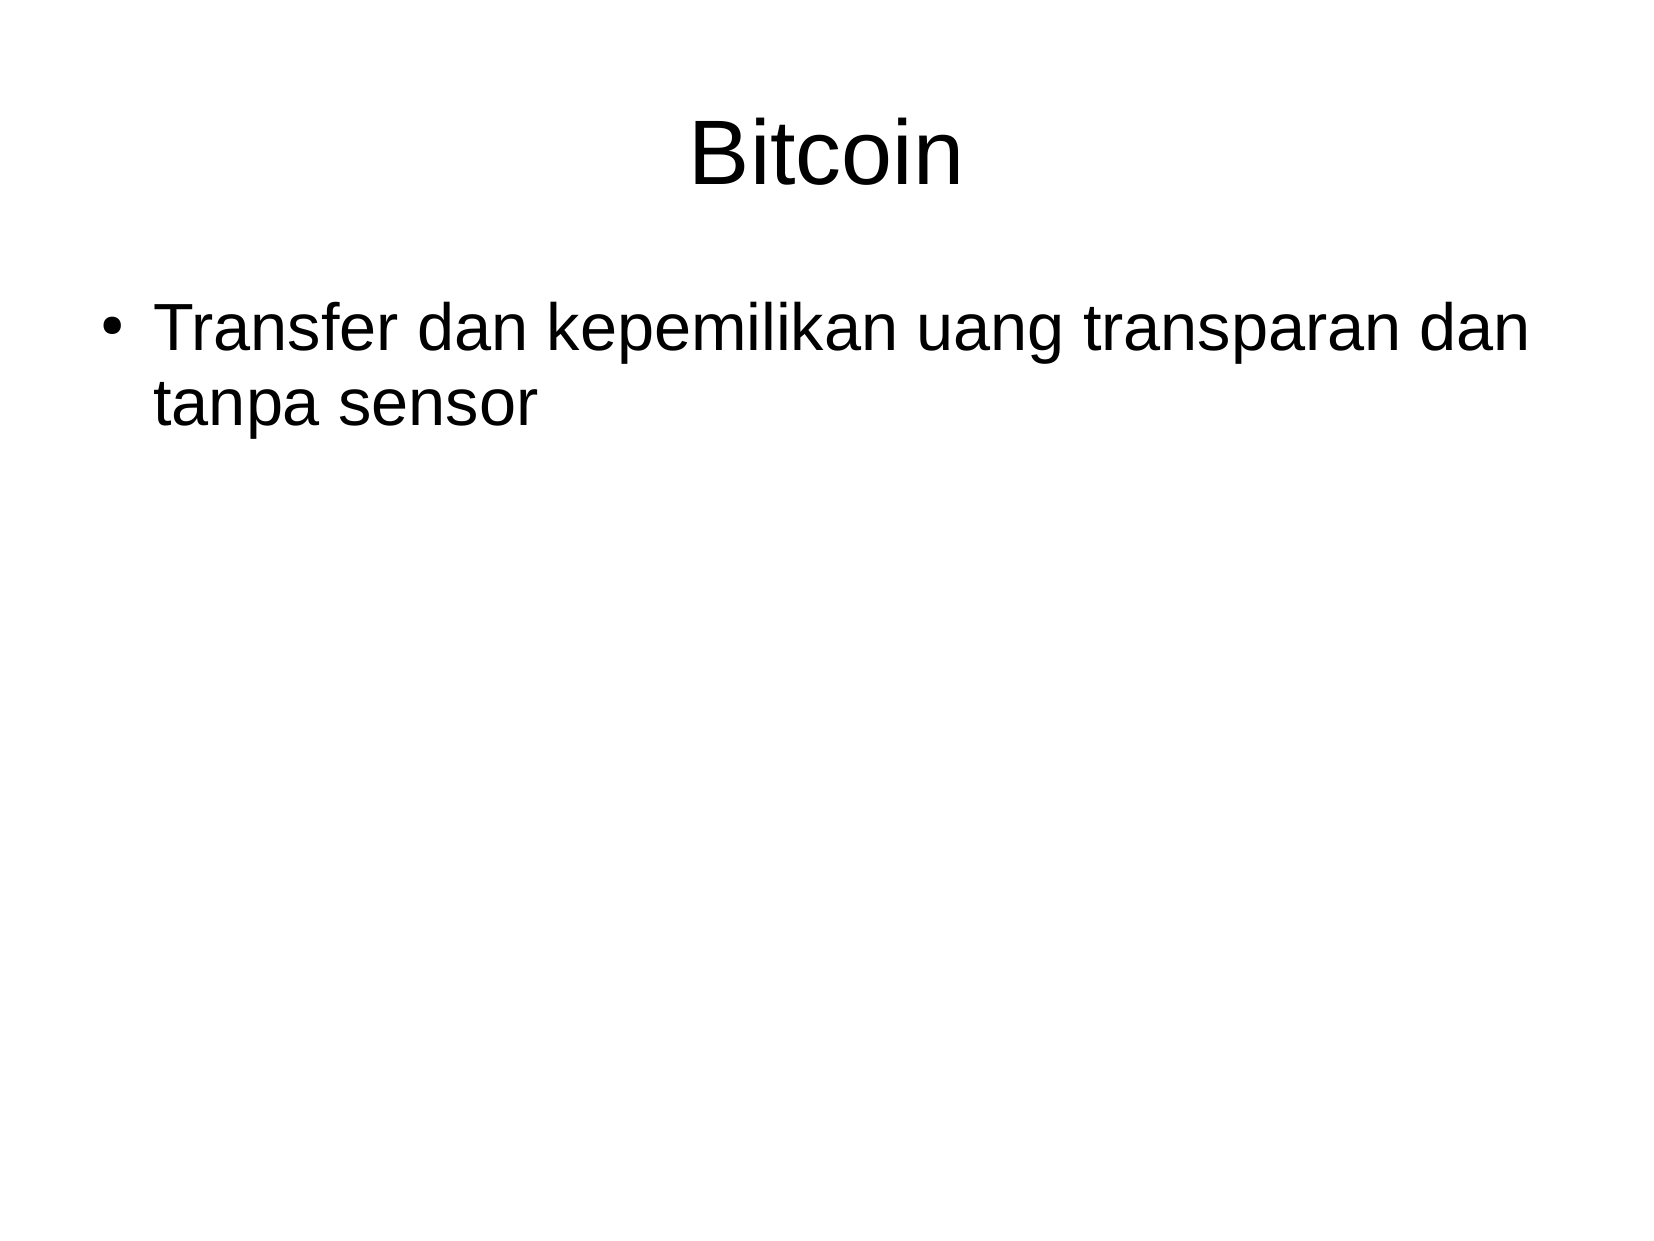

# Bitcoin
Transfer dan kepemilikan uang transparan dan tanpa sensor